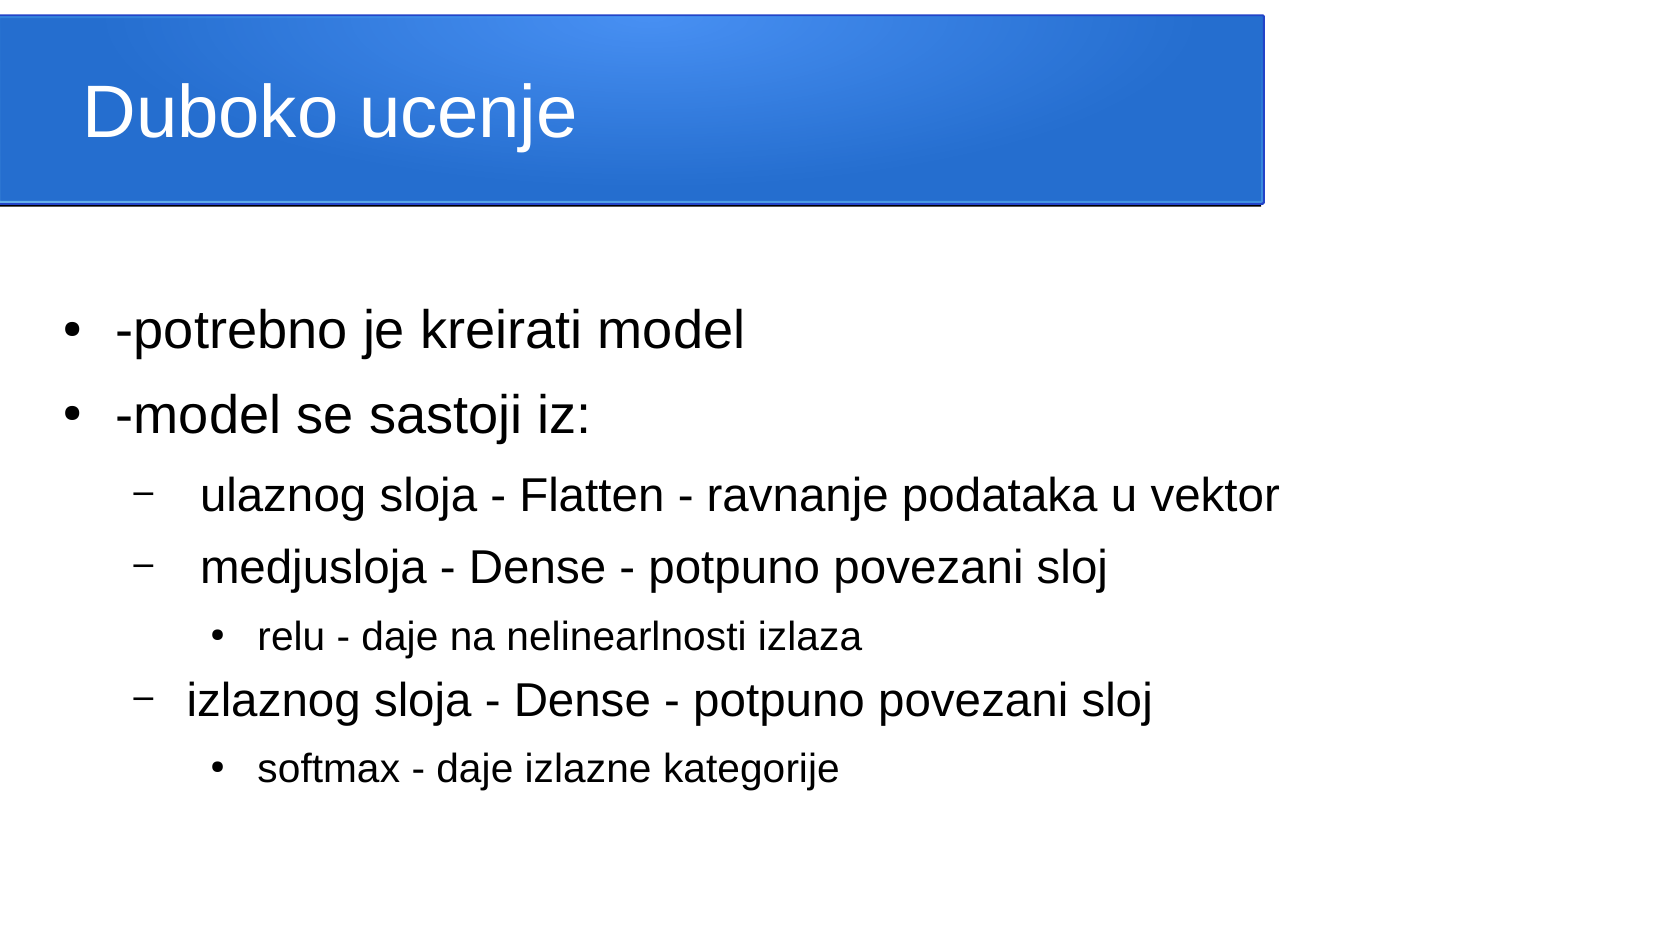

# Duboko ucenje
-potrebno je kreirati model
-model se sastoji iz:
 ulaznog sloja - Flatten - ravnanje podataka u vektor
 medjusloja - Dense - potpuno povezani sloj
relu - daje na nelinearlnosti izlaza
izlaznog sloja - Dense - potpuno povezani sloj
softmax - daje izlazne kategorije